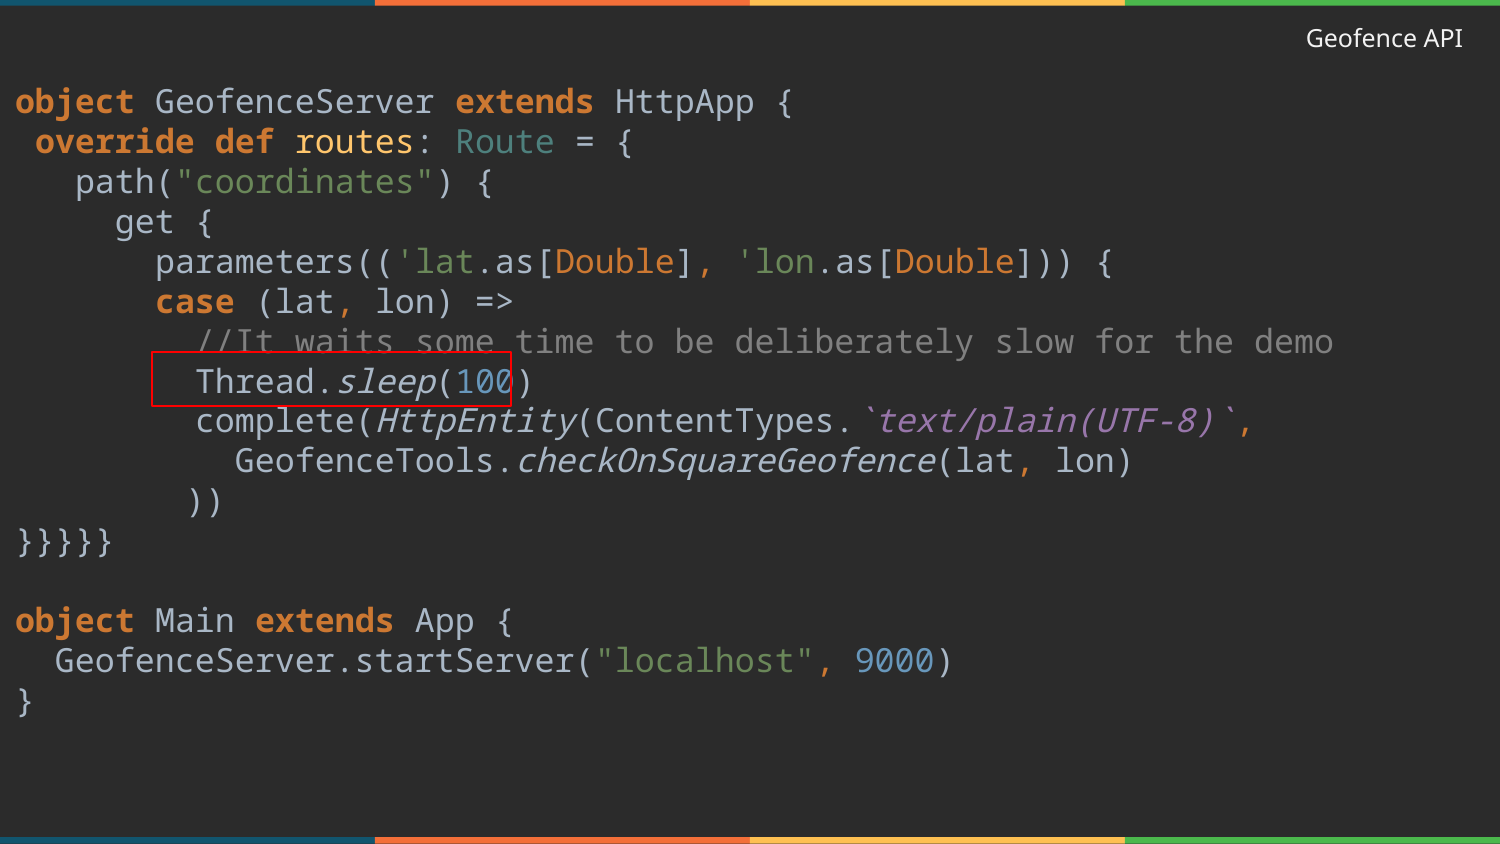

object GeofenceServer extends HttpApp {
 override def routes: Route = {
 path("coordinates") {
 get {
 parameters(('lat.as[Double], 'lon.as[Double])) {
 case (lat, lon) =>
 //It waits some time to be deliberately slow for the demo
 Thread.sleep(100)
 complete(HttpEntity(ContentTypes.`text/plain(UTF-8)`,
 GeofenceTools.checkOnSquareGeofence(lat, lon)
 ))
}}}}}
object Main extends App {
 GeofenceServer.startServer("localhost", 9000)
}
Geofence API